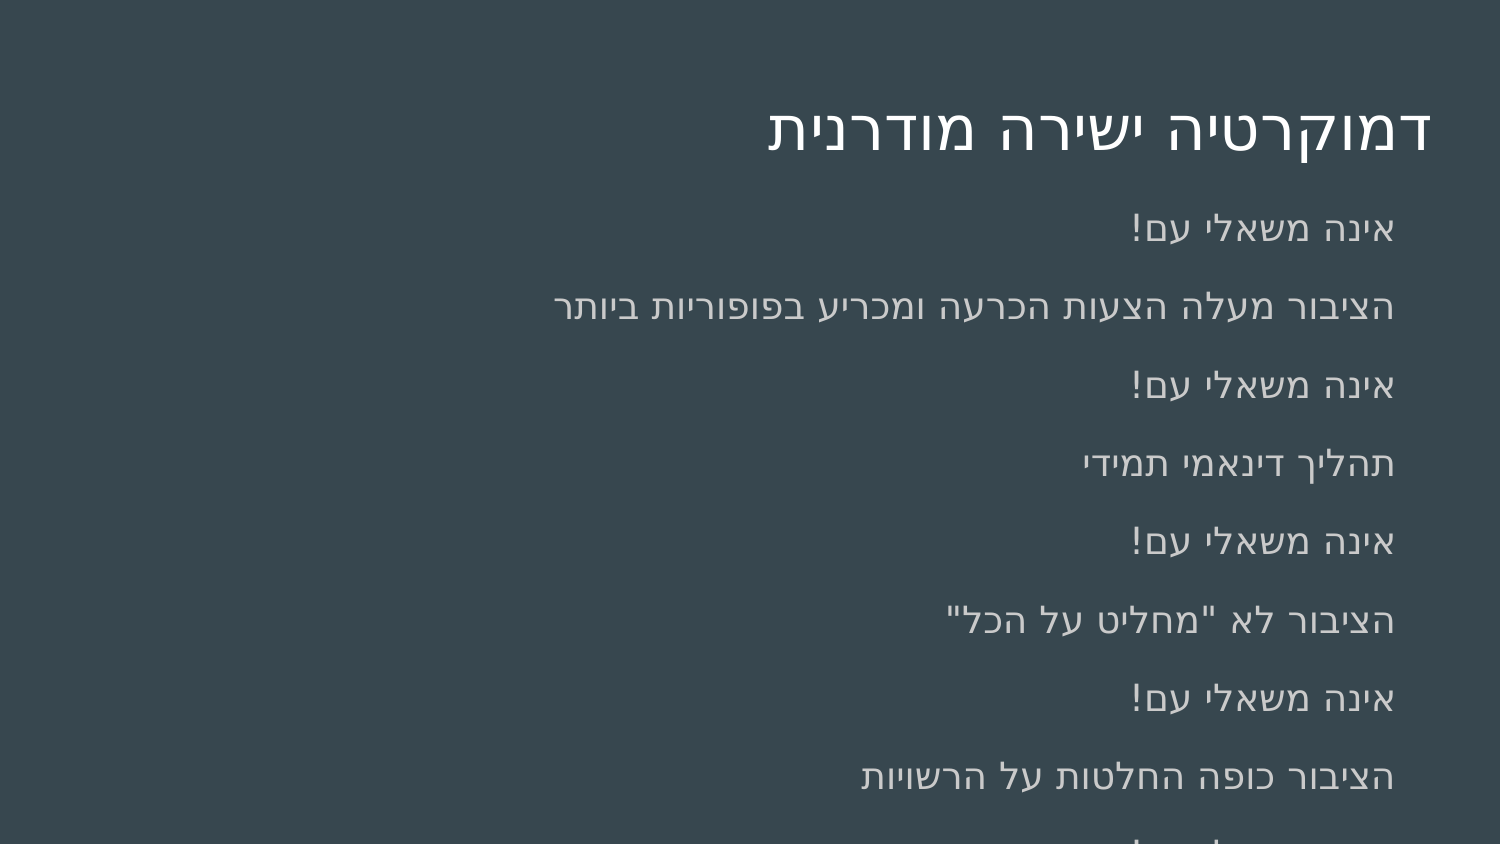

# דמוקרטיה ישירה מודרנית
אינה משאלי עם!
הציבור מעלה הצעות הכרעה ומכריע בפופוריות ביותר
אינה משאלי עם!
תהליך דינאמי תמידי
אינה משאלי עם!
הציבור לא "מחליט על הכל"
אינה משאלי עם!
הציבור כופה החלטות על הרשויות
אינה משאלי עם!
נשענת על טכנולוגיה מודרנית